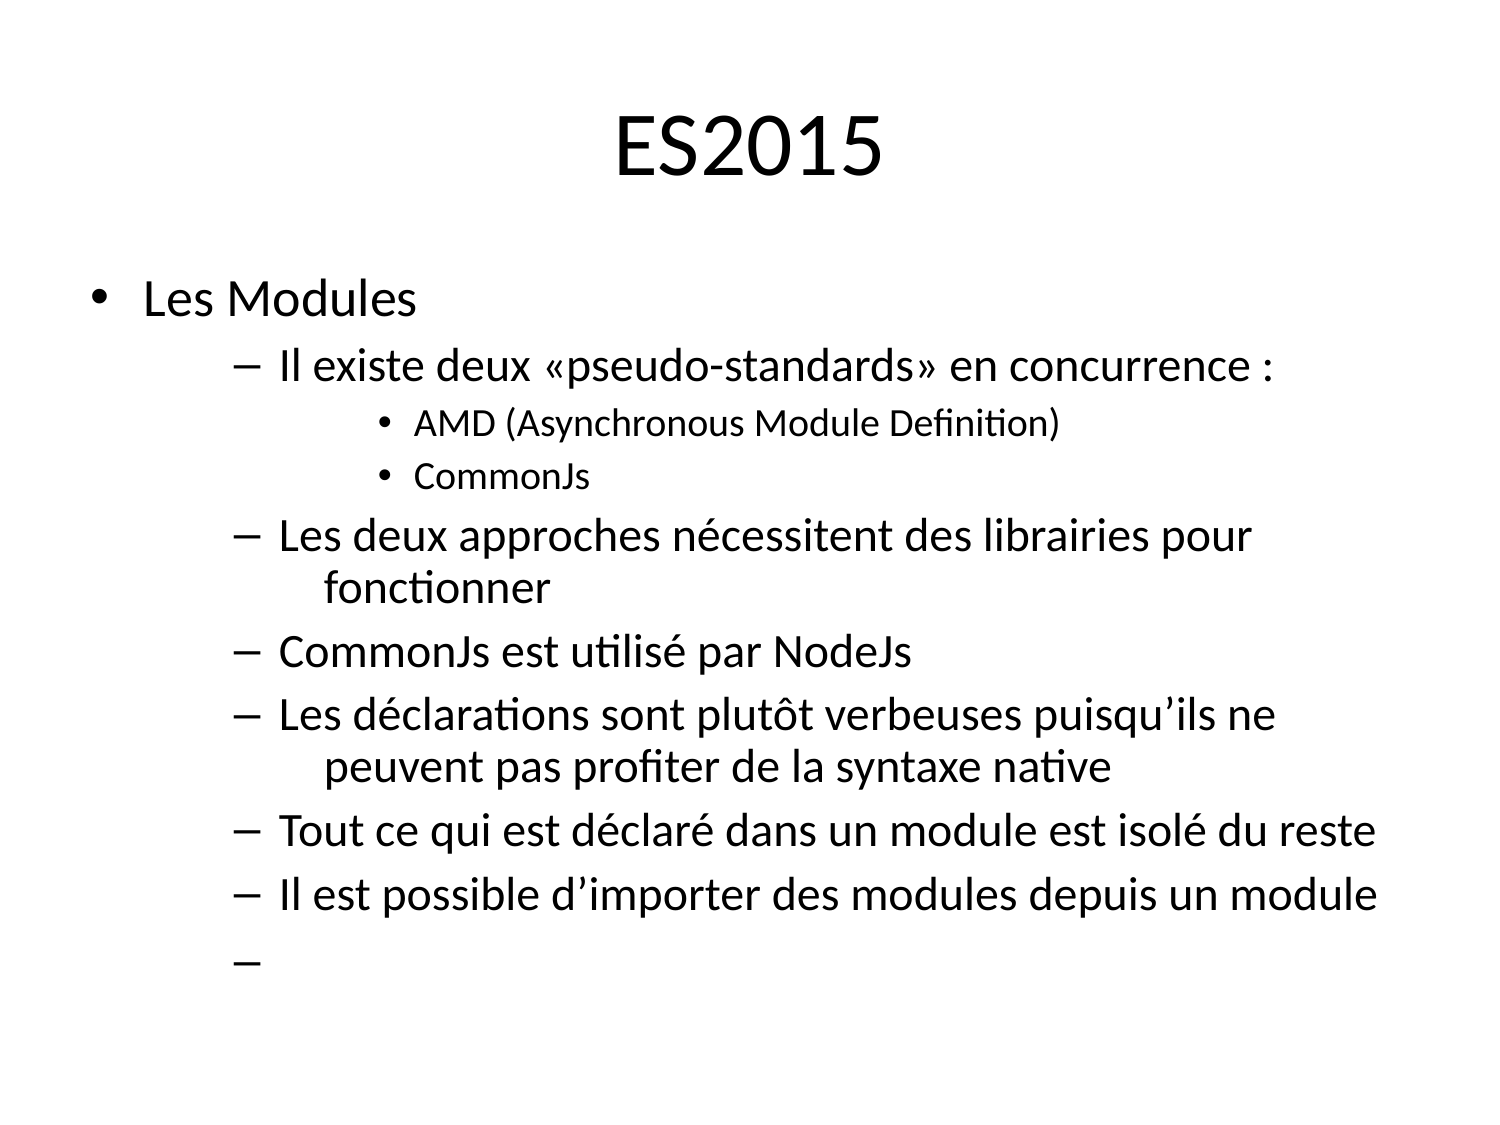

# ES2015
Les Modules
Il existe deux «pseudo-standards» en concurrence :
AMD (Asynchronous Module Definition)
CommonJs
Les deux approches nécessitent des librairies pour fonctionner
CommonJs est utilisé par NodeJs
Les déclarations sont plutôt verbeuses puisqu’ils ne peuvent pas profiter de la syntaxe native
Tout ce qui est déclaré dans un module est isolé du reste
Il est possible d’importer des modules depuis un module